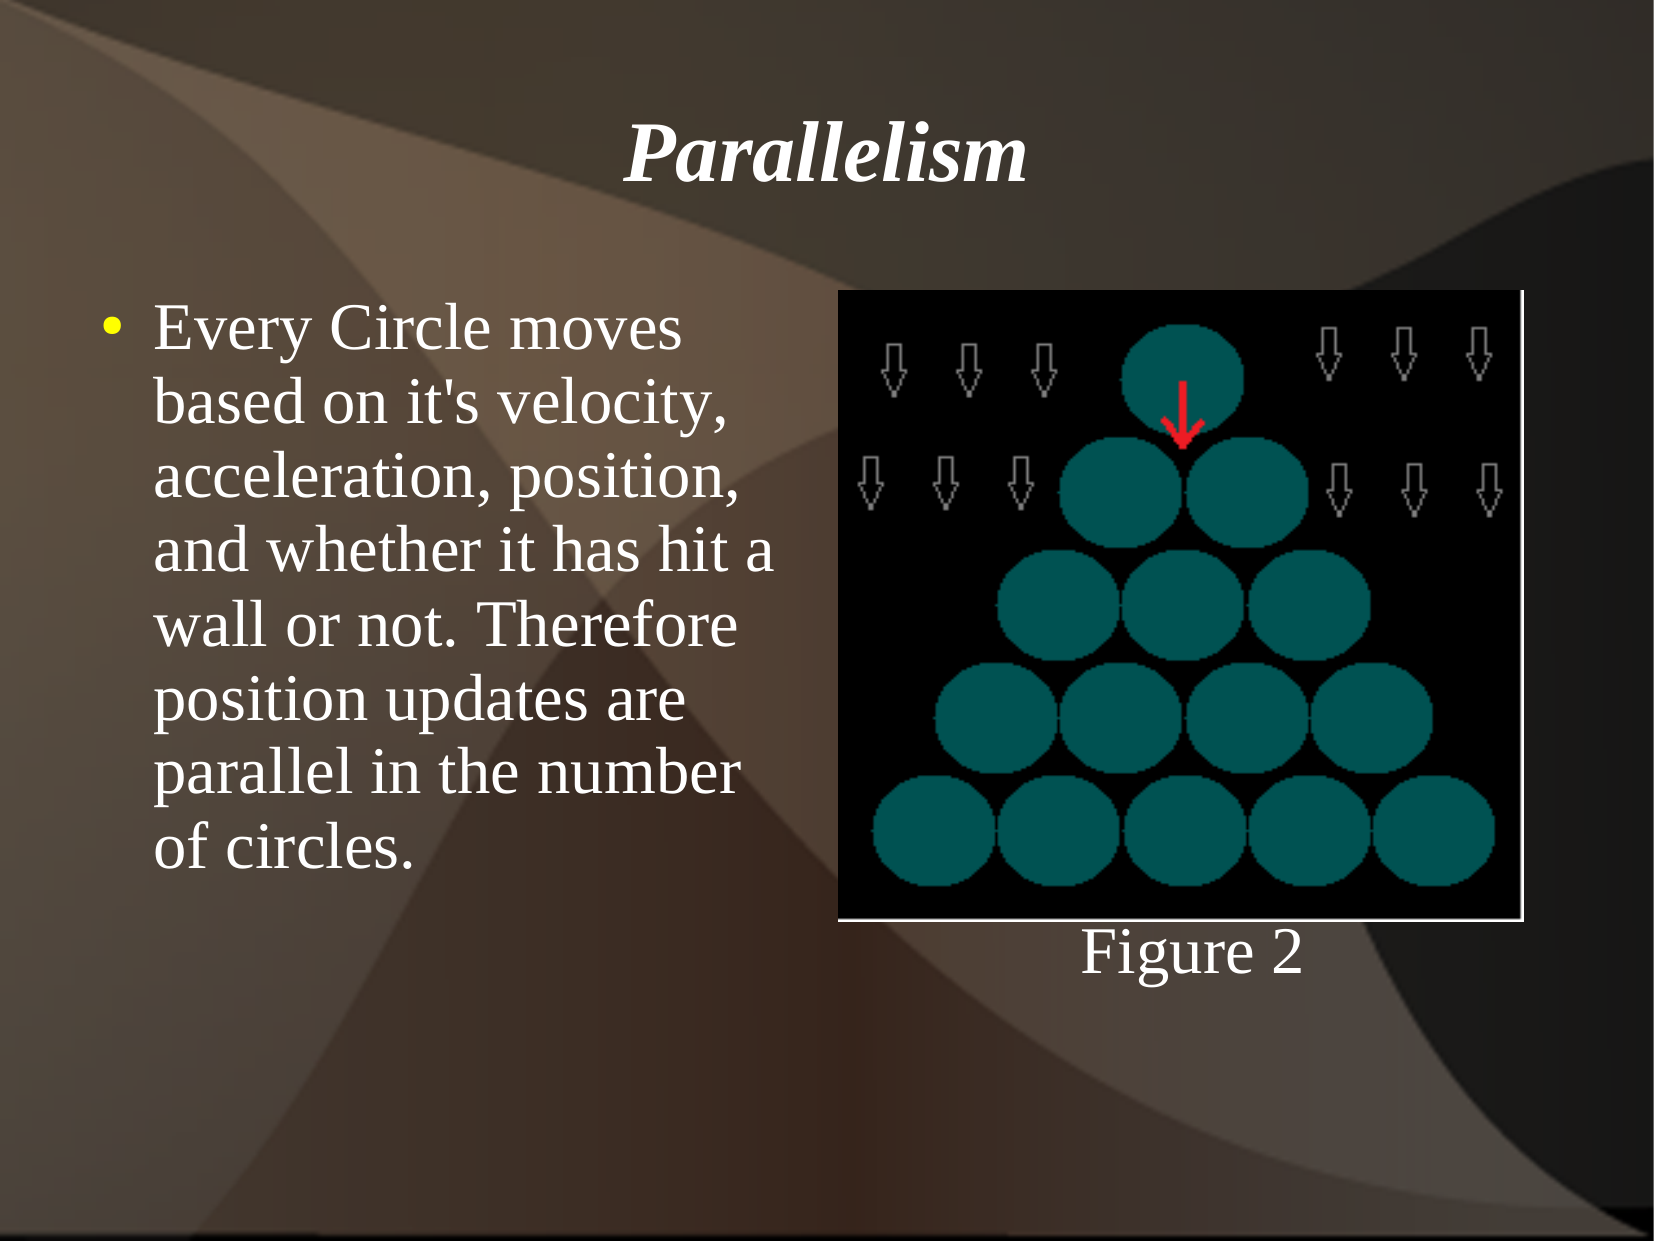

# Parallelism
Every Circle moves based on it's velocity, acceleration, position, and whether it has hit a wall or not. Therefore position updates are parallel in the number of circles.
Figure 2